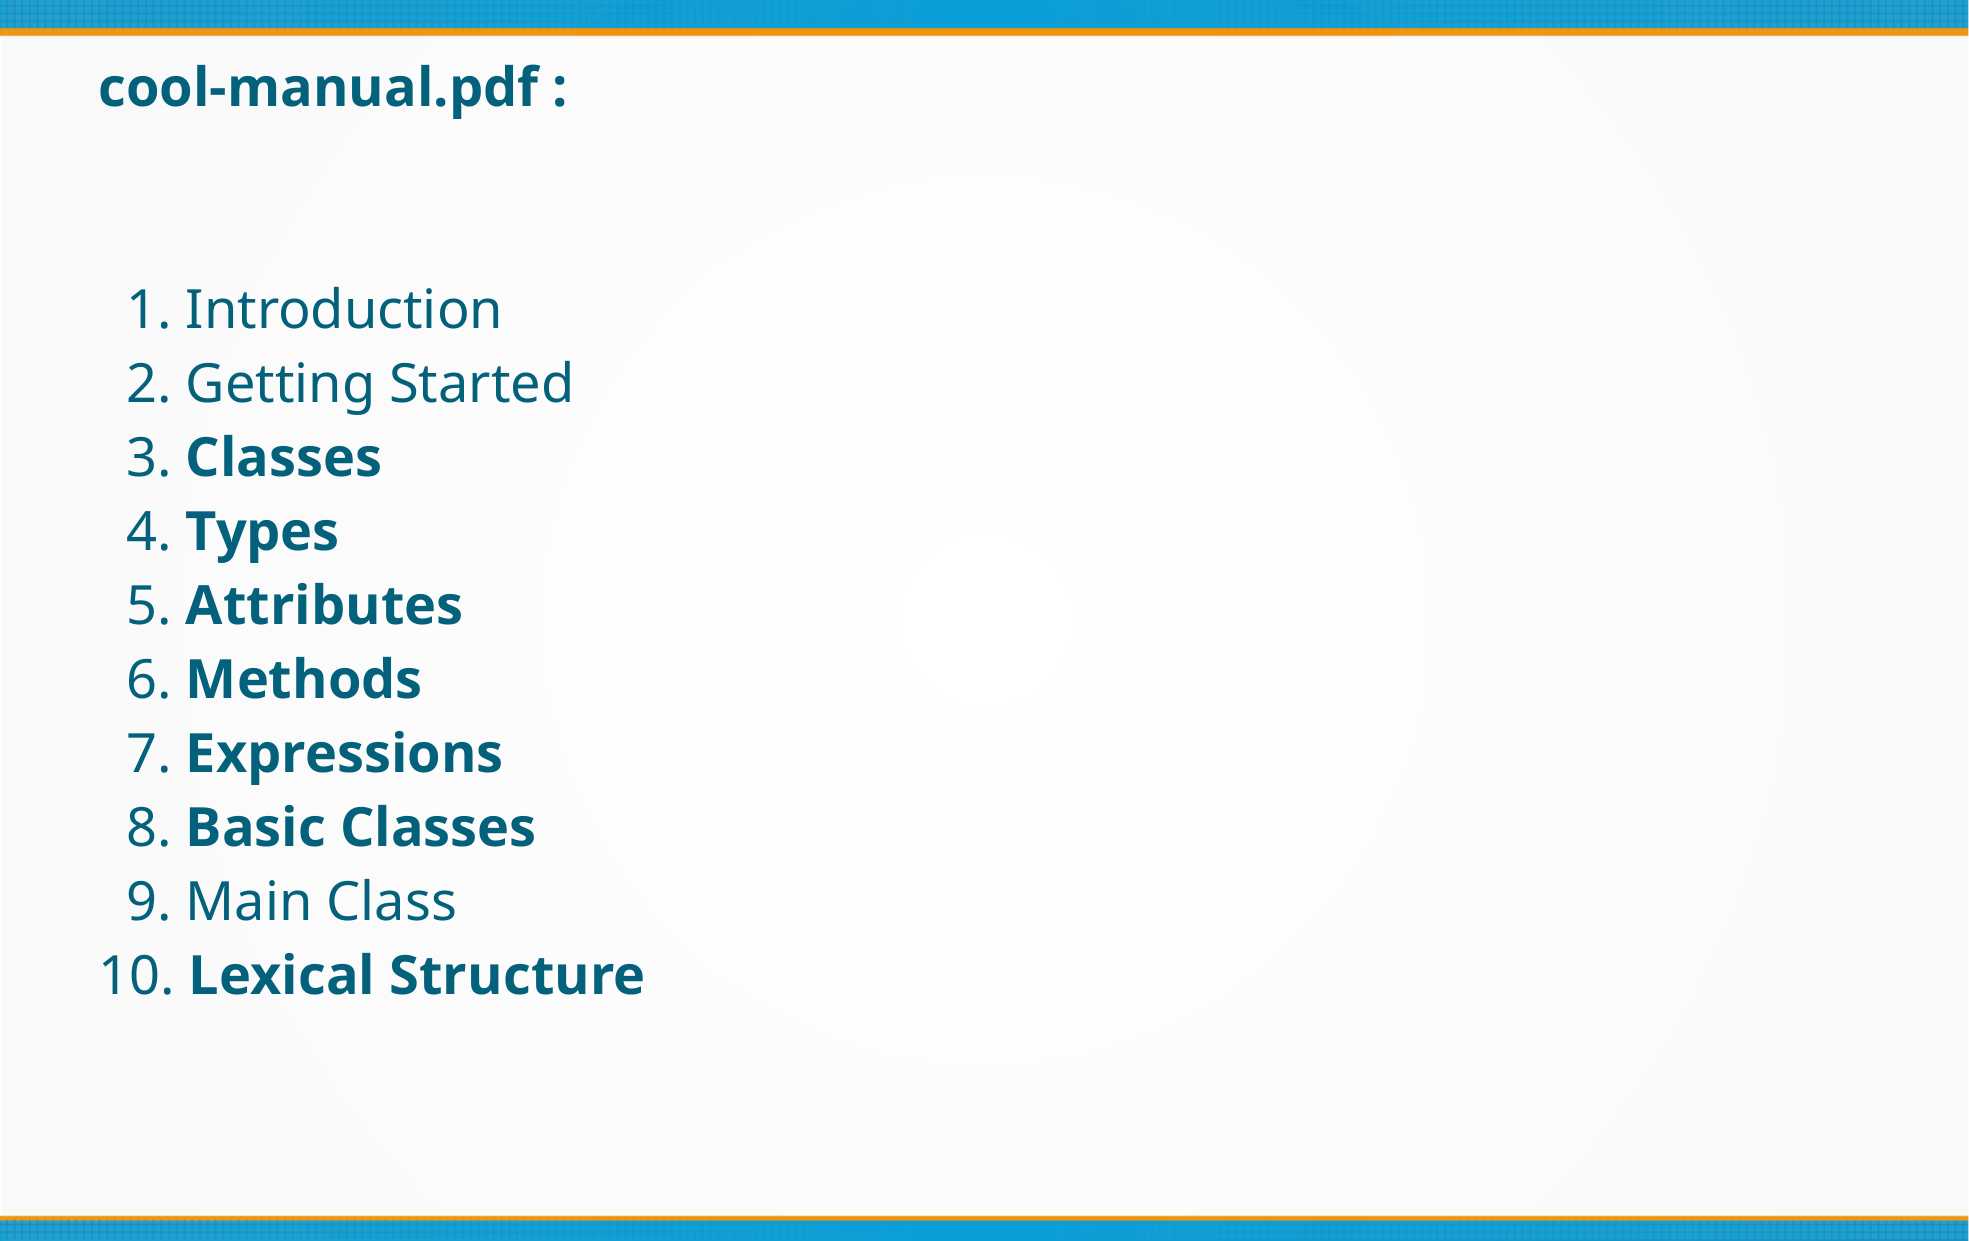

# cool-manual.pdf :
 1. Introduction
 2. Getting Started
 3. Classes
 4. Types
 5. Attributes
 6. Methods
 7. Expressions
 8. Basic Classes
 9. Main Class
10. Lexical Structure